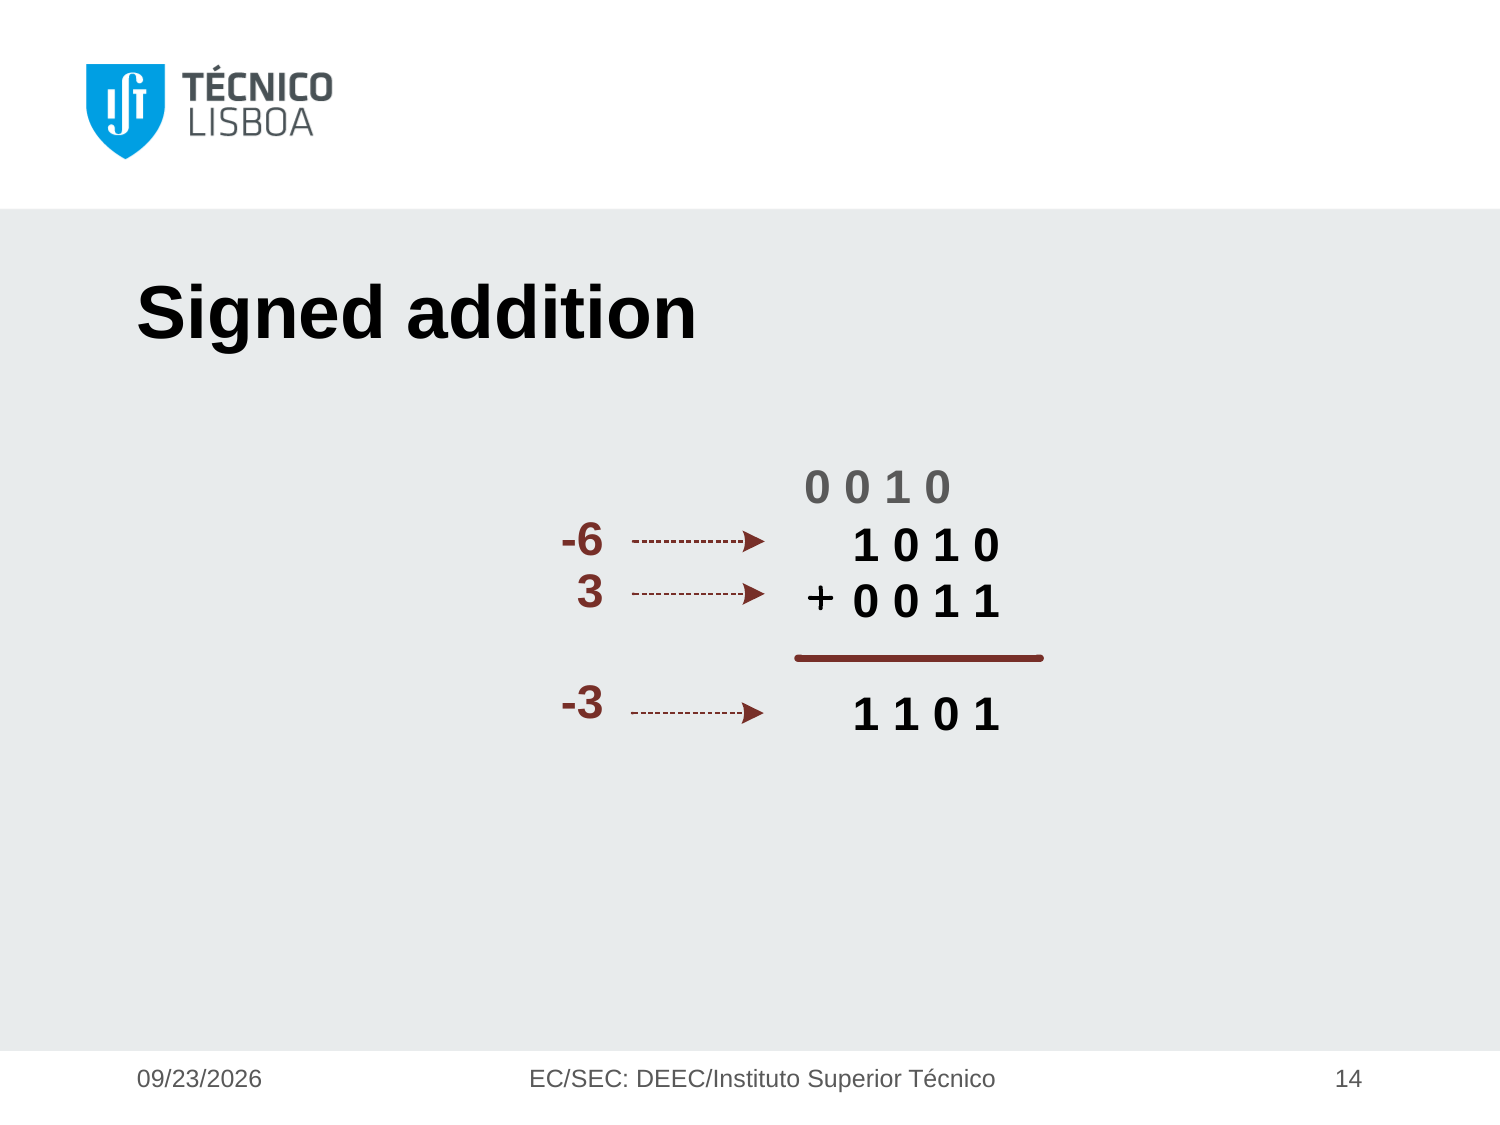

# Signed addition
EC/SEC: DEEC/Instituto Superior Técnico